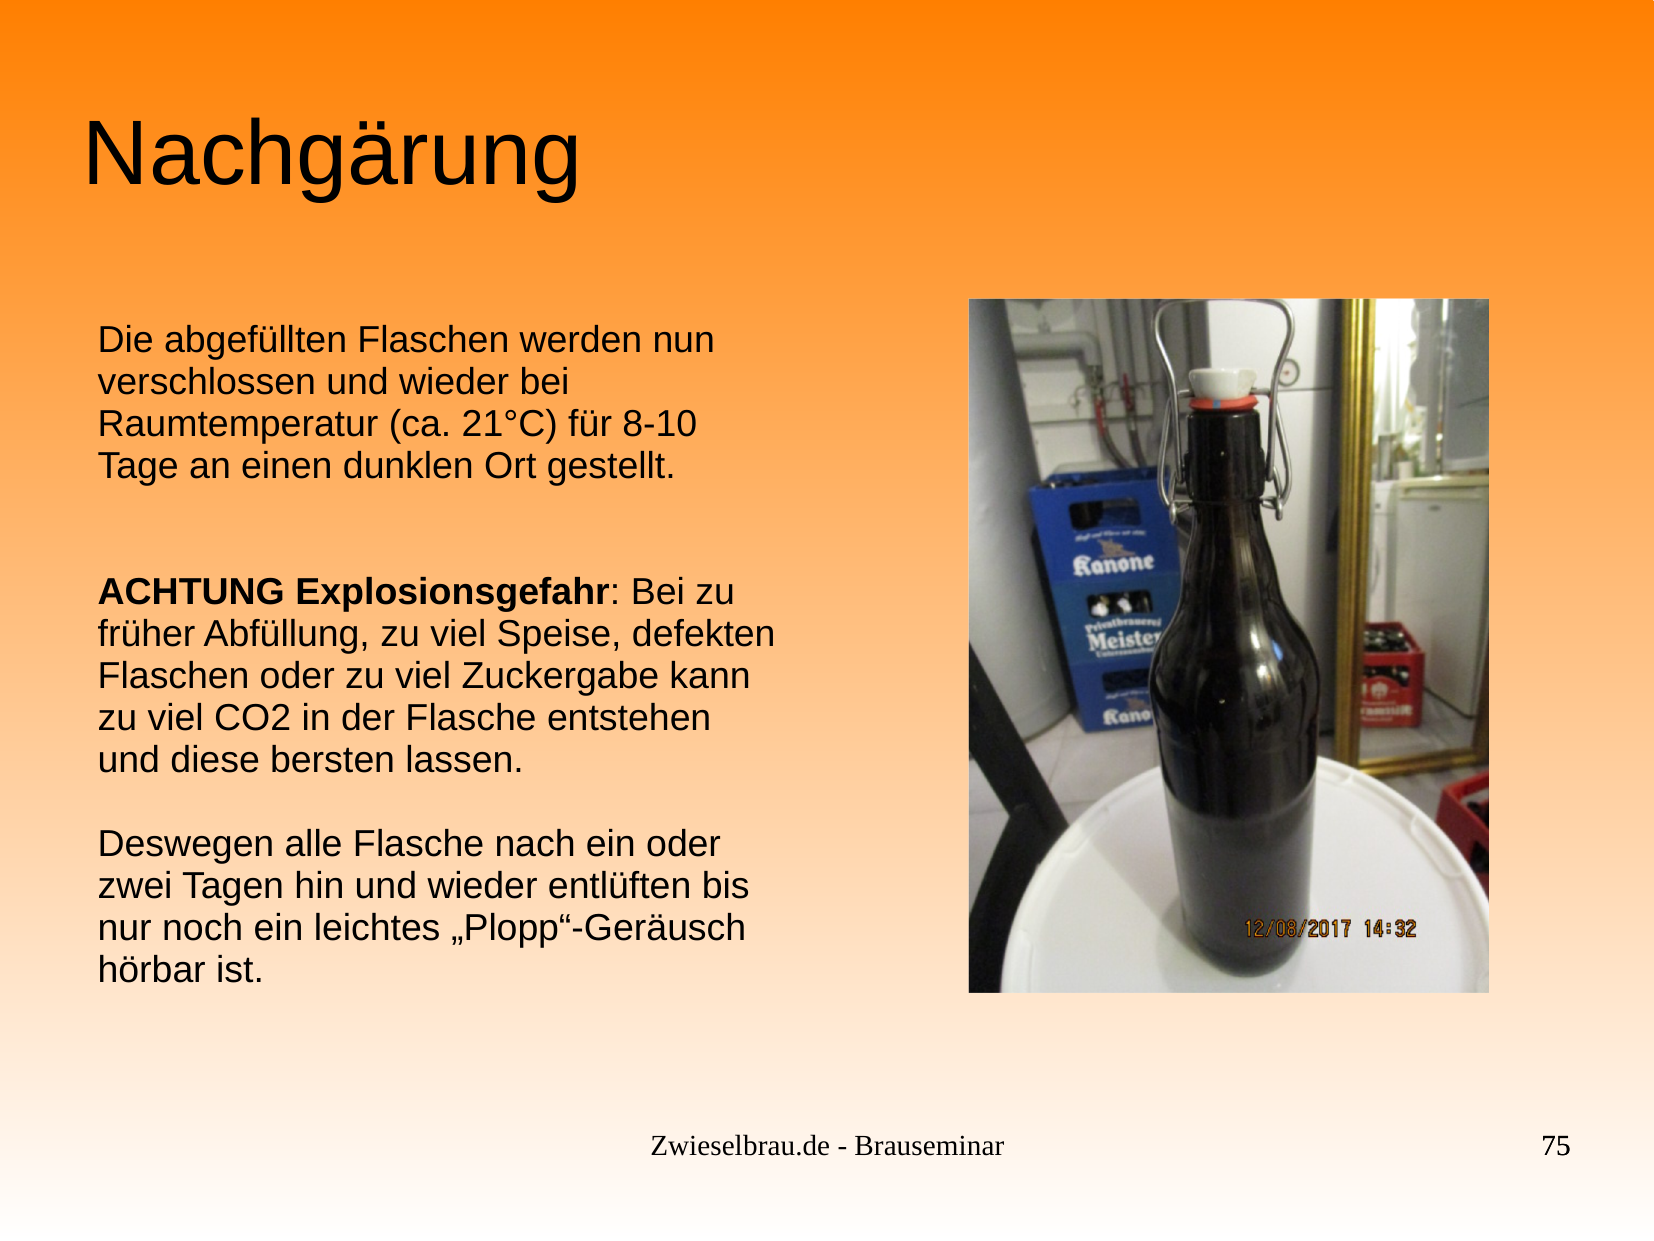

# Nachgärung
Die abgefüllten Flaschen werden nun verschlossen und wieder bei Raumtemperatur (ca. 21°C) für 8-10 Tage an einen dunklen Ort gestellt.
ACHTUNG Explosionsgefahr: Bei zu früher Abfüllung, zu viel Speise, defekten Flaschen oder zu viel Zuckergabe kann zu viel CO2 in der Flasche entstehen und diese bersten lassen.
Deswegen alle Flasche nach ein oder zwei Tagen hin und wieder entlüften bis nur noch ein leichtes „Plopp“-Geräusch hörbar ist.
Zwieselbrau.de - Brauseminar
75